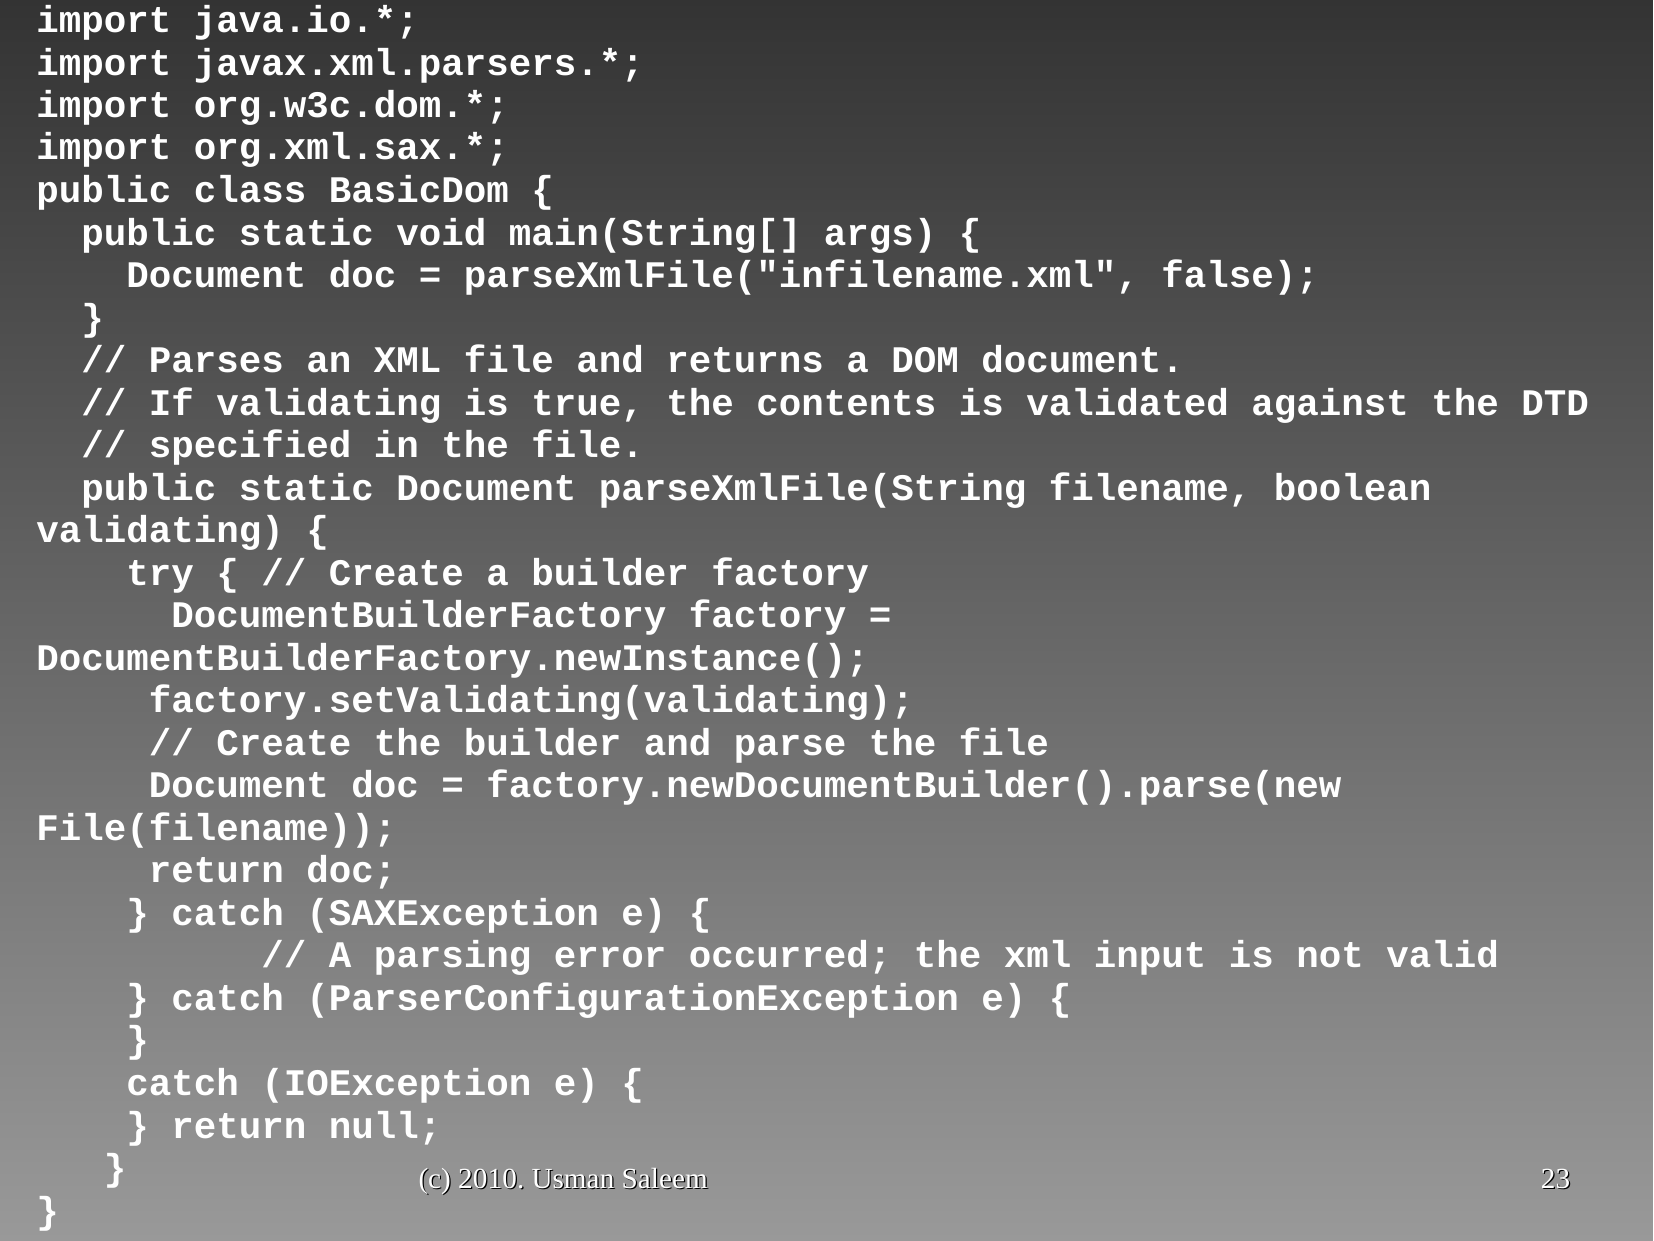

import java.io.*;
import javax.xml.parsers.*;
import org.w3c.dom.*;
import org.xml.sax.*;
public class BasicDom {
 public static void main(String[] args) {
 Document doc = parseXmlFile("infilename.xml", false);
 }
 // Parses an XML file and returns a DOM document.
 // If validating is true, the contents is validated against the DTD
 // specified in the file.
 public static Document parseXmlFile(String filename, boolean validating) {
 try { // Create a builder factory
 DocumentBuilderFactory factory = DocumentBuilderFactory.newInstance();
 factory.setValidating(validating);
 // Create the builder and parse the file
 Document doc = factory.newDocumentBuilder().parse(new File(filename));
 return doc;
 } catch (SAXException e) {
 // A parsing error occurred; the xml input is not valid
 } catch (ParserConfigurationException e) {
 }
 catch (IOException e) {
 } return null;
 }
}
(c) 2010. Usman Saleem
23